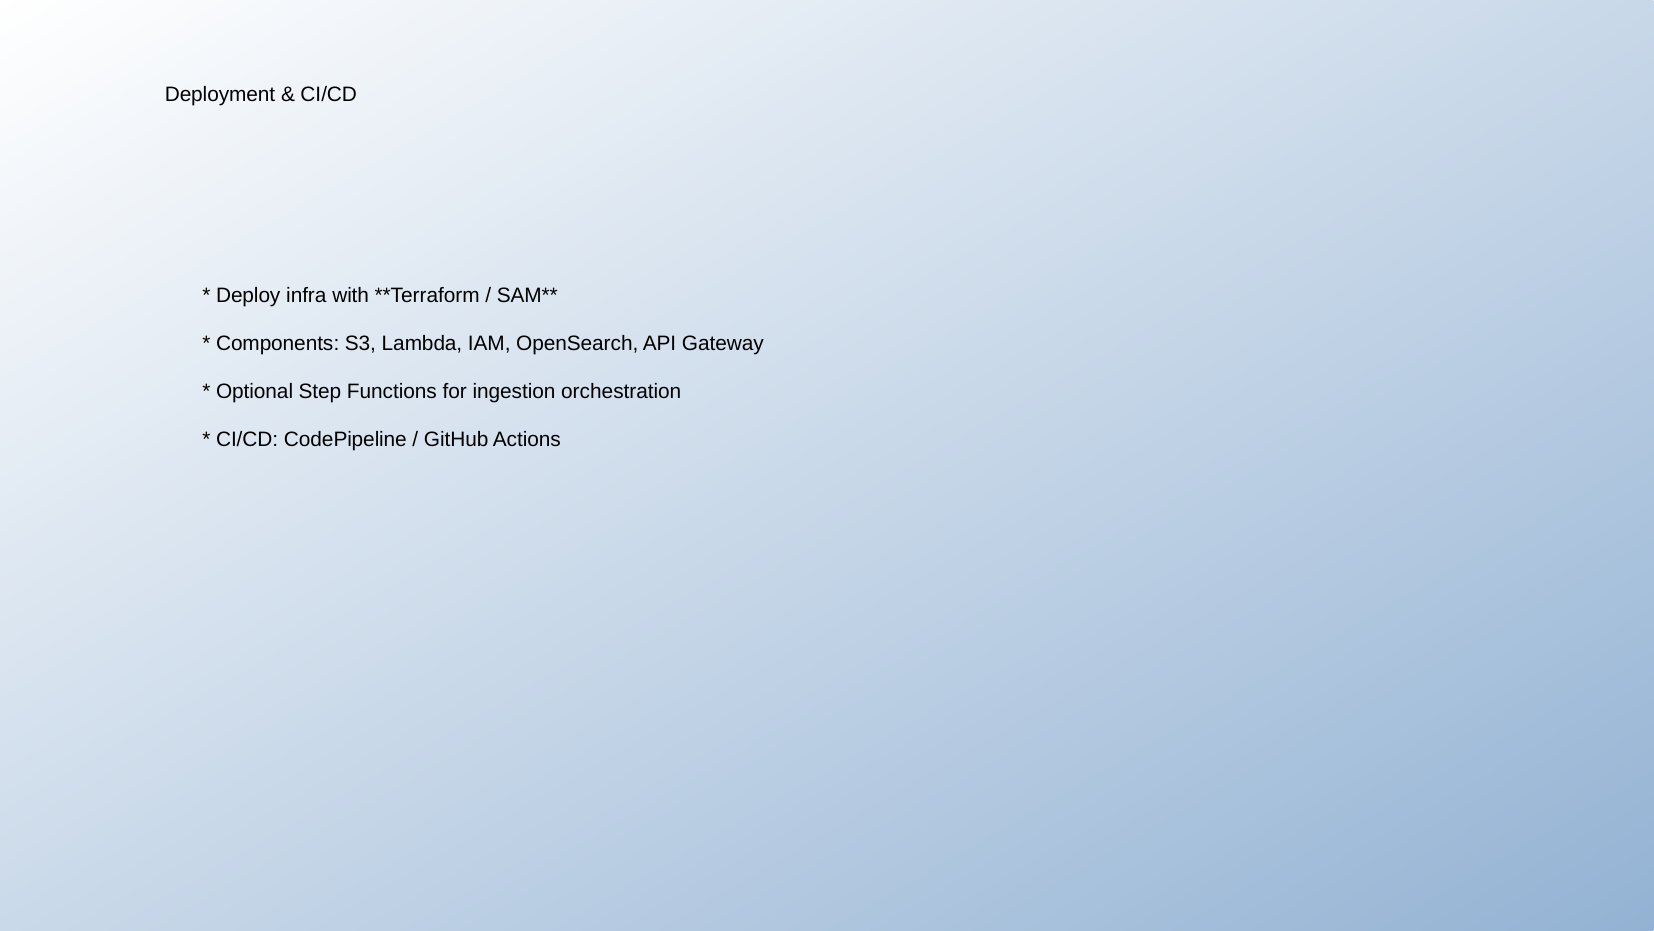

Deployment & CI/CD
* Deploy infra with **Terraform / SAM**
* Components: S3, Lambda, IAM, OpenSearch, API Gateway
* Optional Step Functions for ingestion orchestration
* CI/CD: CodePipeline / GitHub Actions